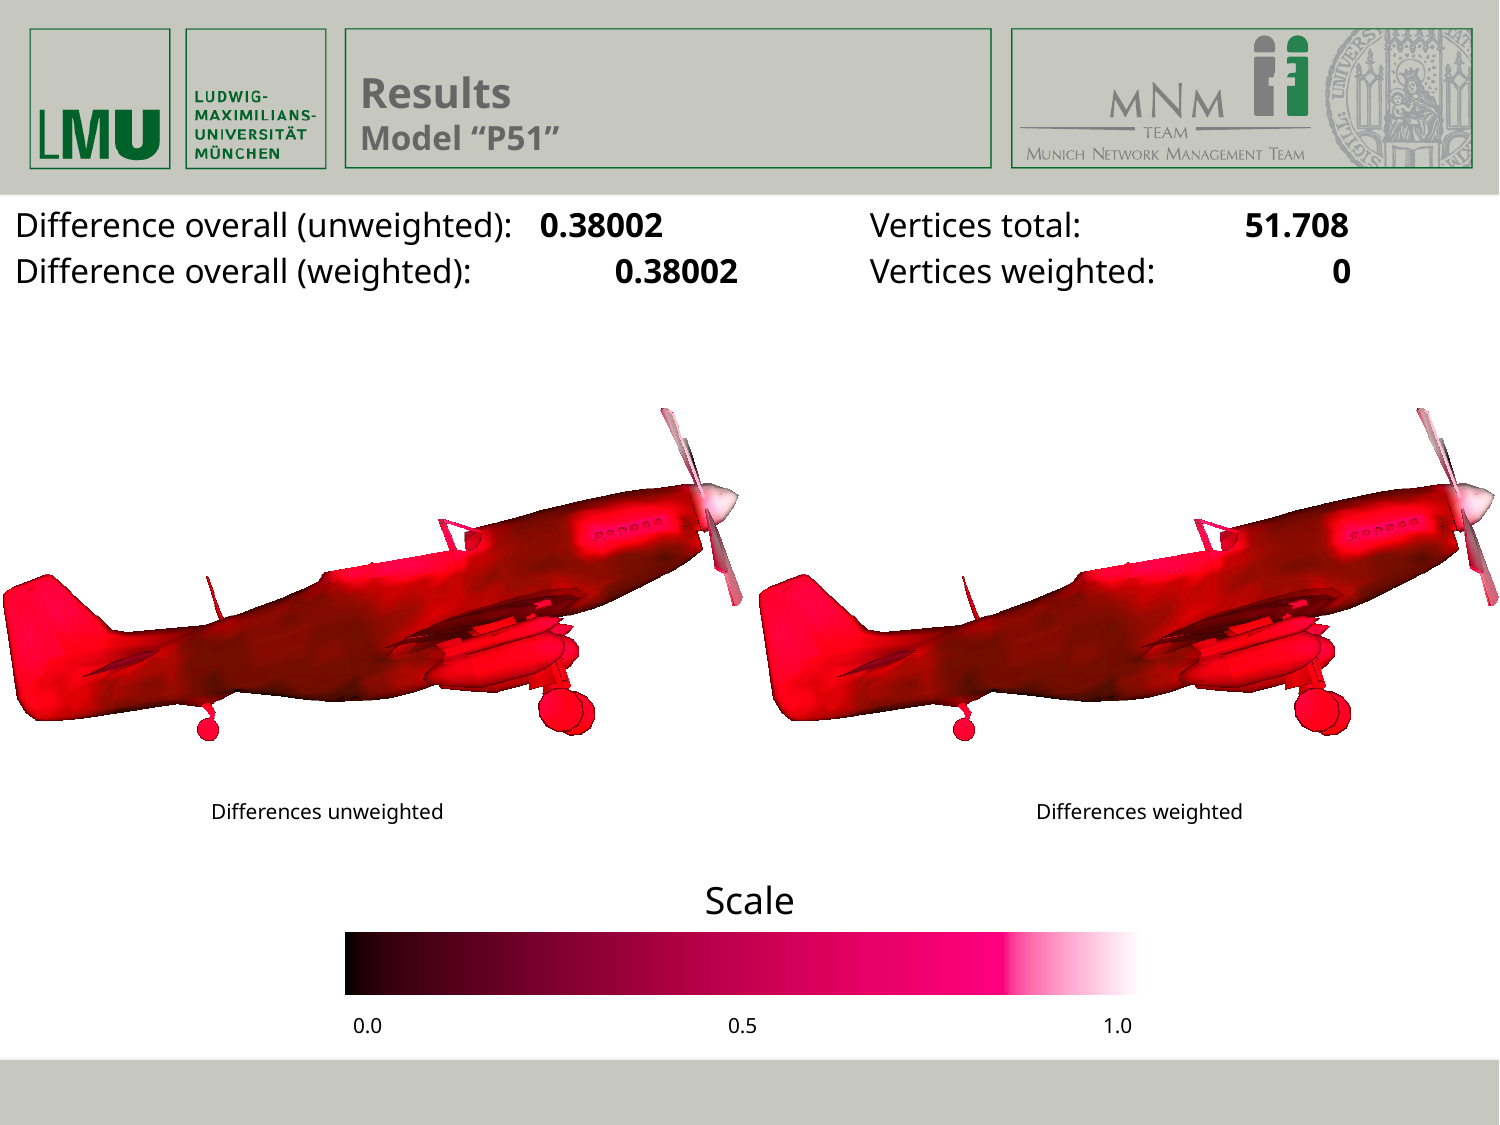

Results
Model “P51”
Difference overall (unweighted):	0.38002
Difference overall (weighted):		0.38002
Vertices total:			51.708
Vertices weighted:		 0
Differences unweighted								Differences weighted
Scale
0.0					0.5					1.0